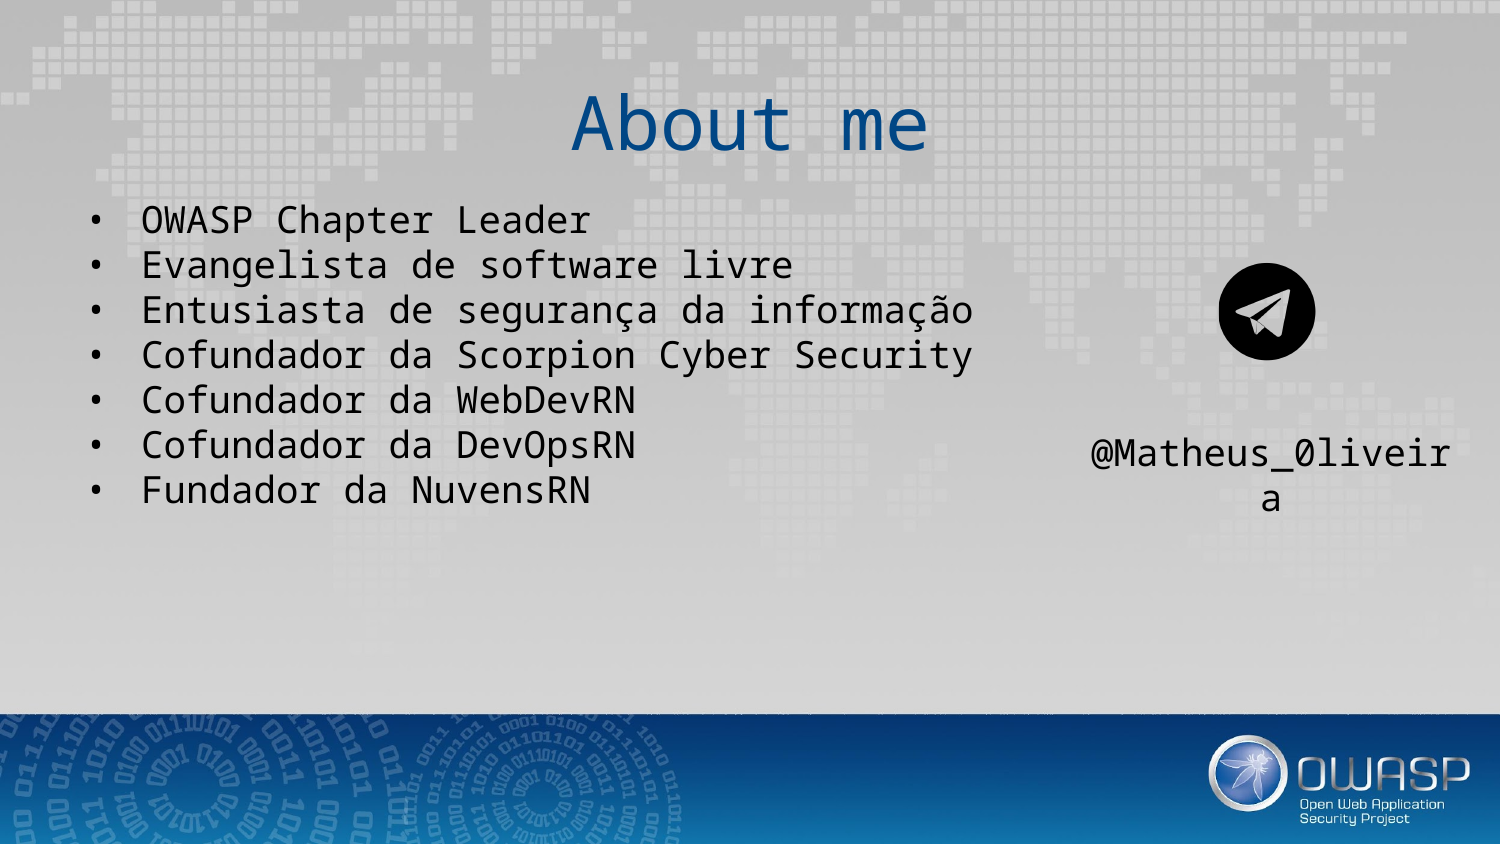

# About me
OWASP Chapter Leader
Evangelista de software livre
Entusiasta de segurança da informação
Cofundador da Scorpion Cyber Security
Cofundador da WebDevRN
Cofundador da DevOpsRN
Fundador da NuvensRN
@Matheus_0liveira